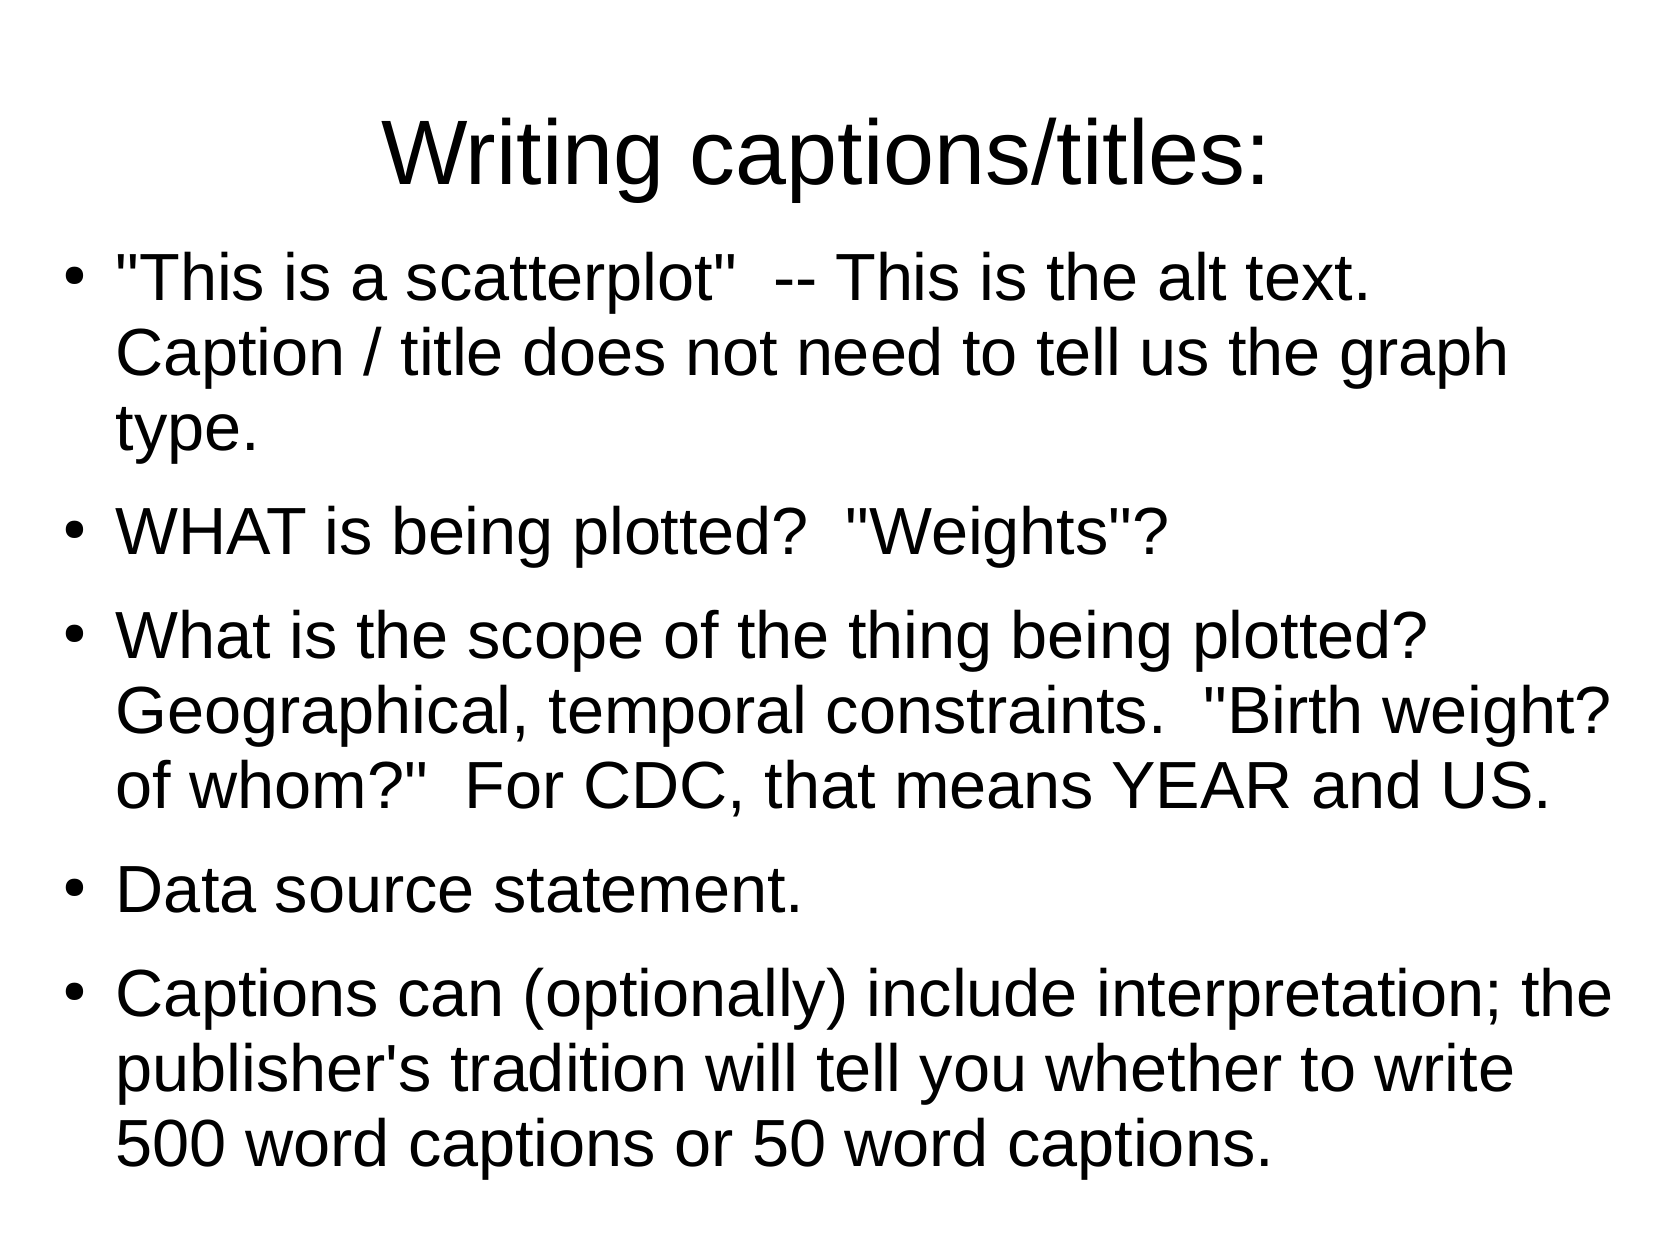

# Writing captions/titles:
"This is a scatterplot" -- This is the alt text. Caption / title does not need to tell us the graph type.
WHAT is being plotted? "Weights"?
What is the scope of the thing being plotted? Geographical, temporal constraints. "Birth weight? of whom?" For CDC, that means YEAR and US.
Data source statement.
Captions can (optionally) include interpretation; the publisher's tradition will tell you whether to write 500 word captions or 50 word captions.